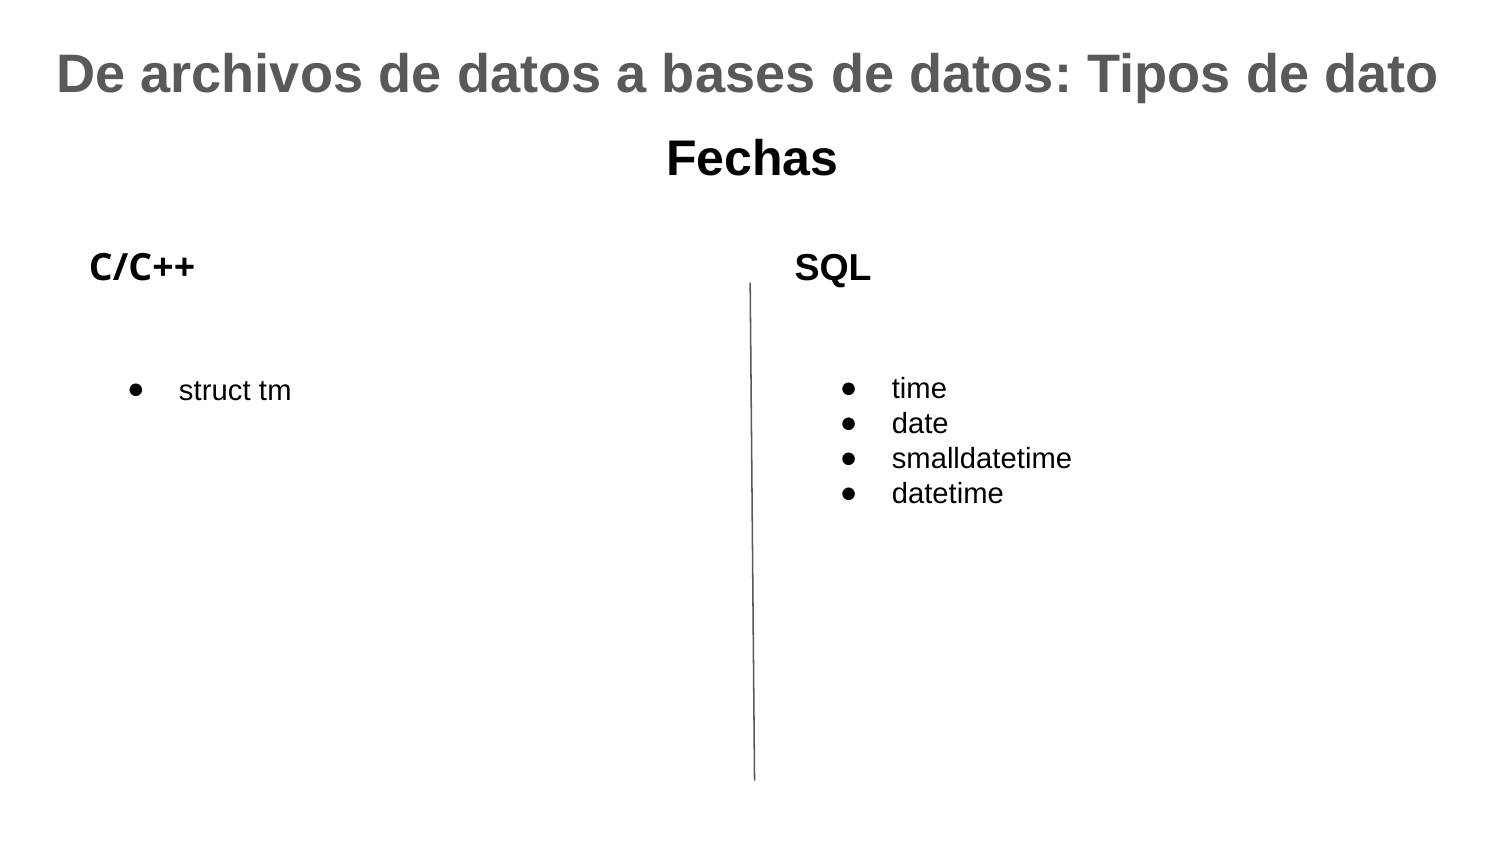

# De archivos de datos a bases de datos: Tipos de dato
Fechas
C/C++
SQL
time
date
smalldatetime
datetime
struct tm